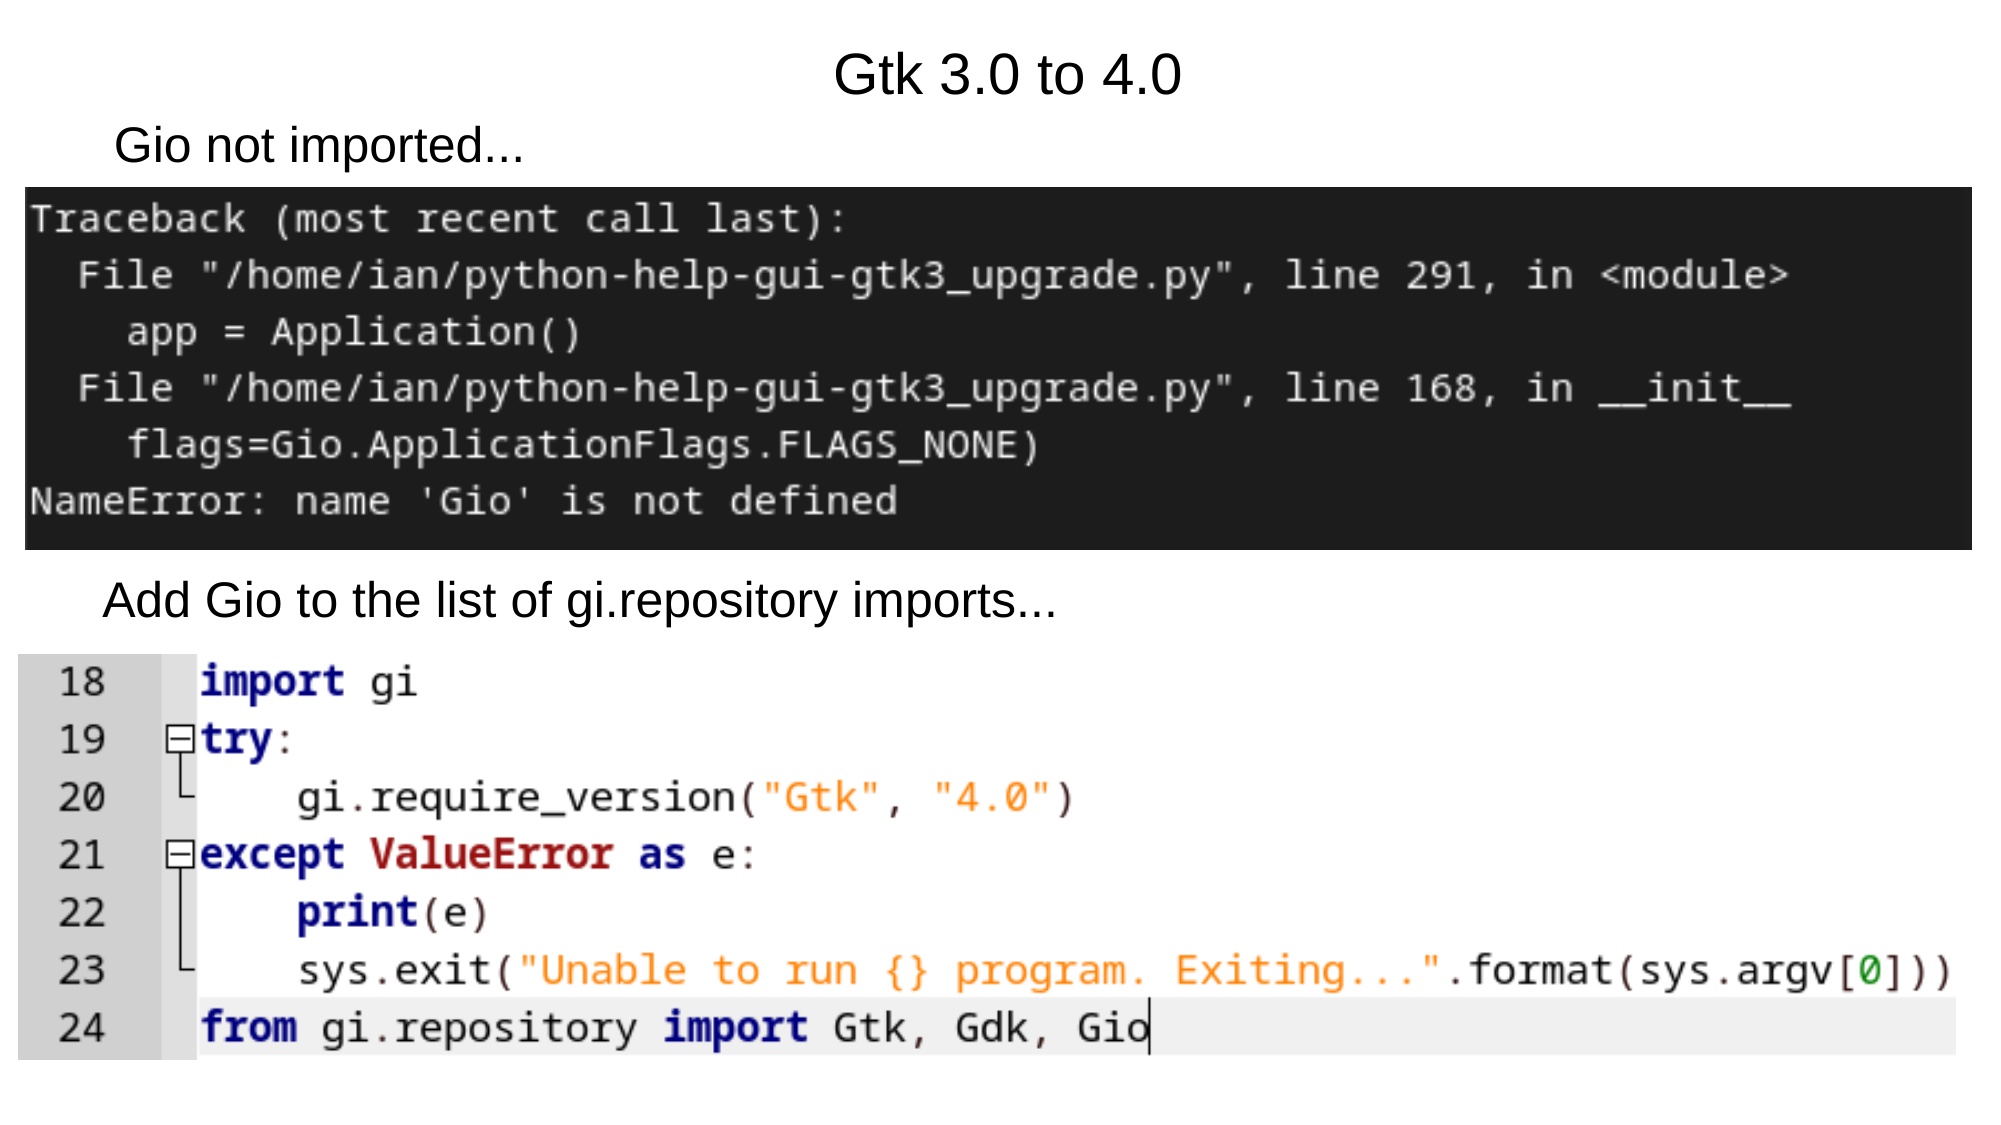

# Gtk 3.0 to 4.0
Gio not imported...
Add Gio to the list of gi.repository imports...